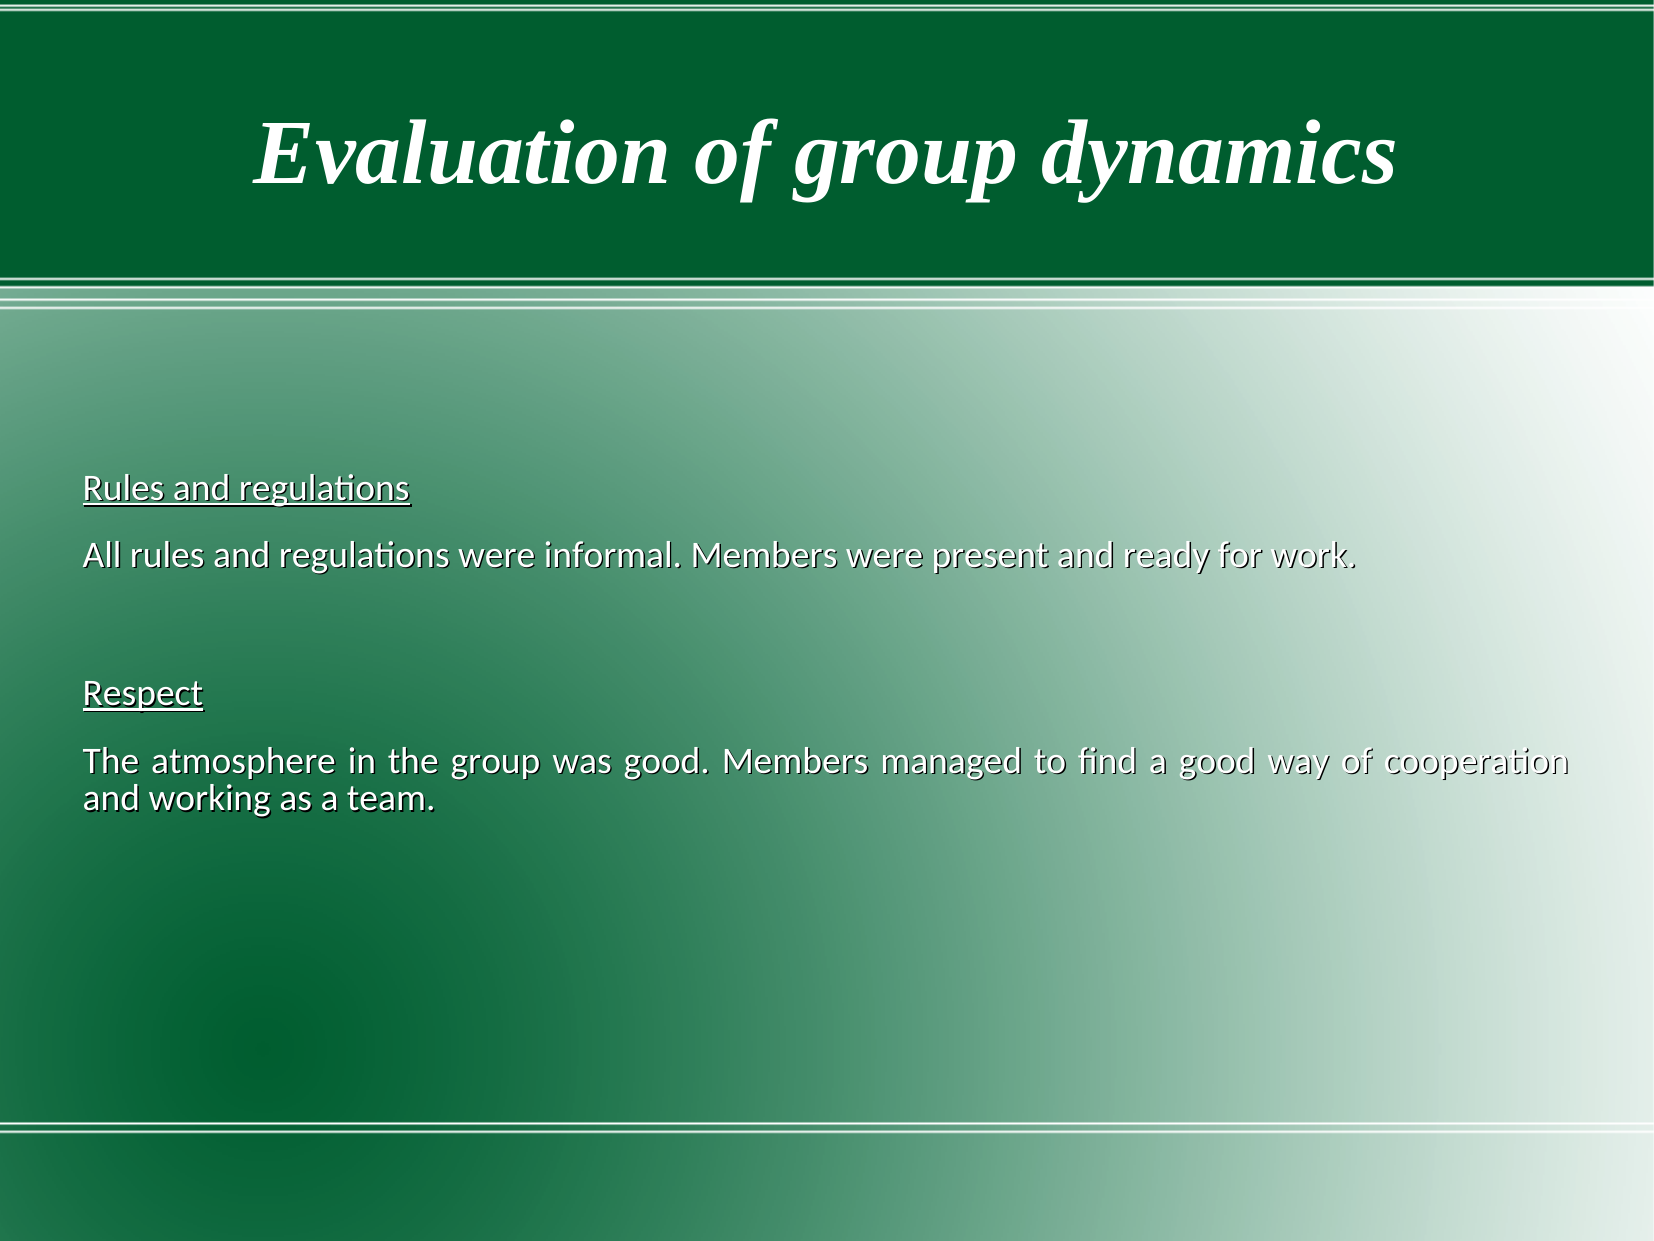

# Evaluation of group dynamics
Rules and regulations
All rules and regulations were informal. Members were present and ready for work.
Respect
The atmosphere in the group was good. Members managed to find a good way of cooperation and working as a team.